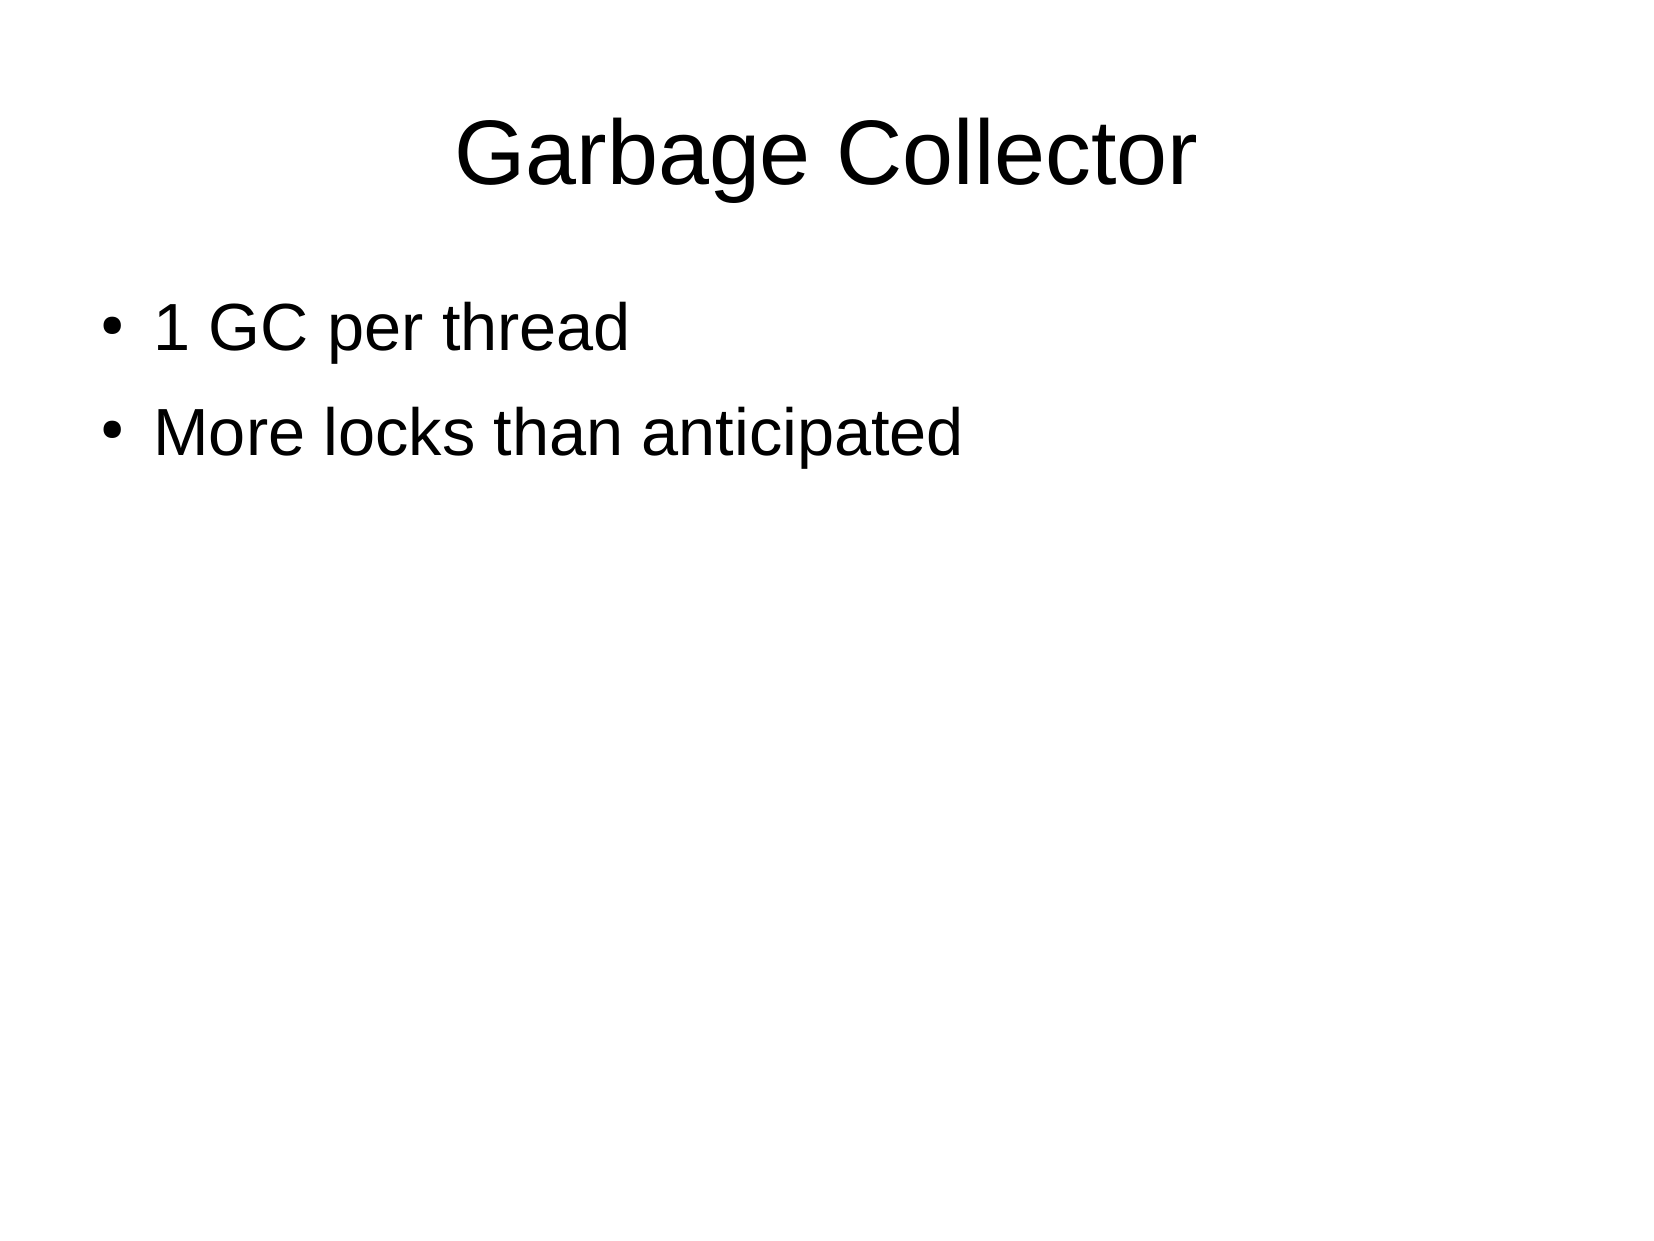

# Garbage Collector
1 GC per thread
More locks than anticipated